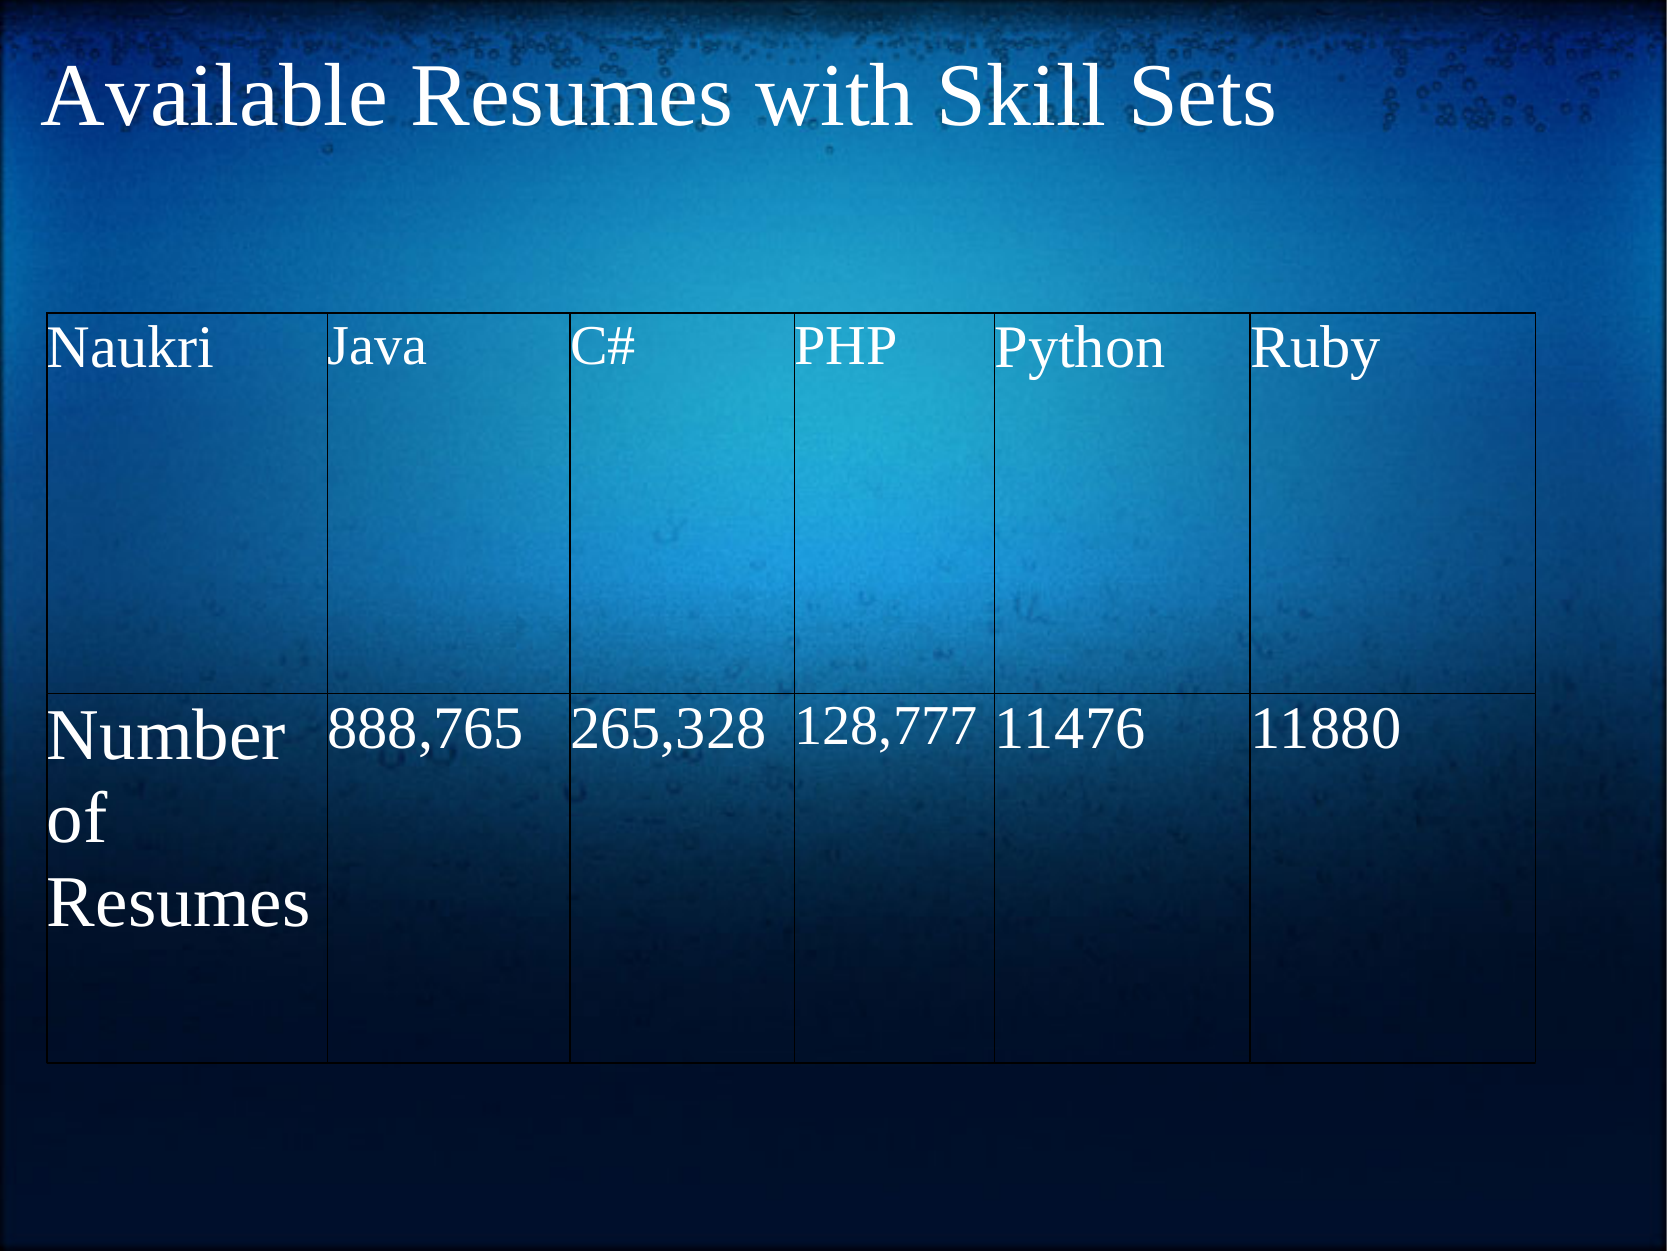

# Available Resumes with Skill Sets
Naukri
Java
C#
PHP
Python
Ruby
Number of Resumes
888,765
265,328
128,777
11476
11880